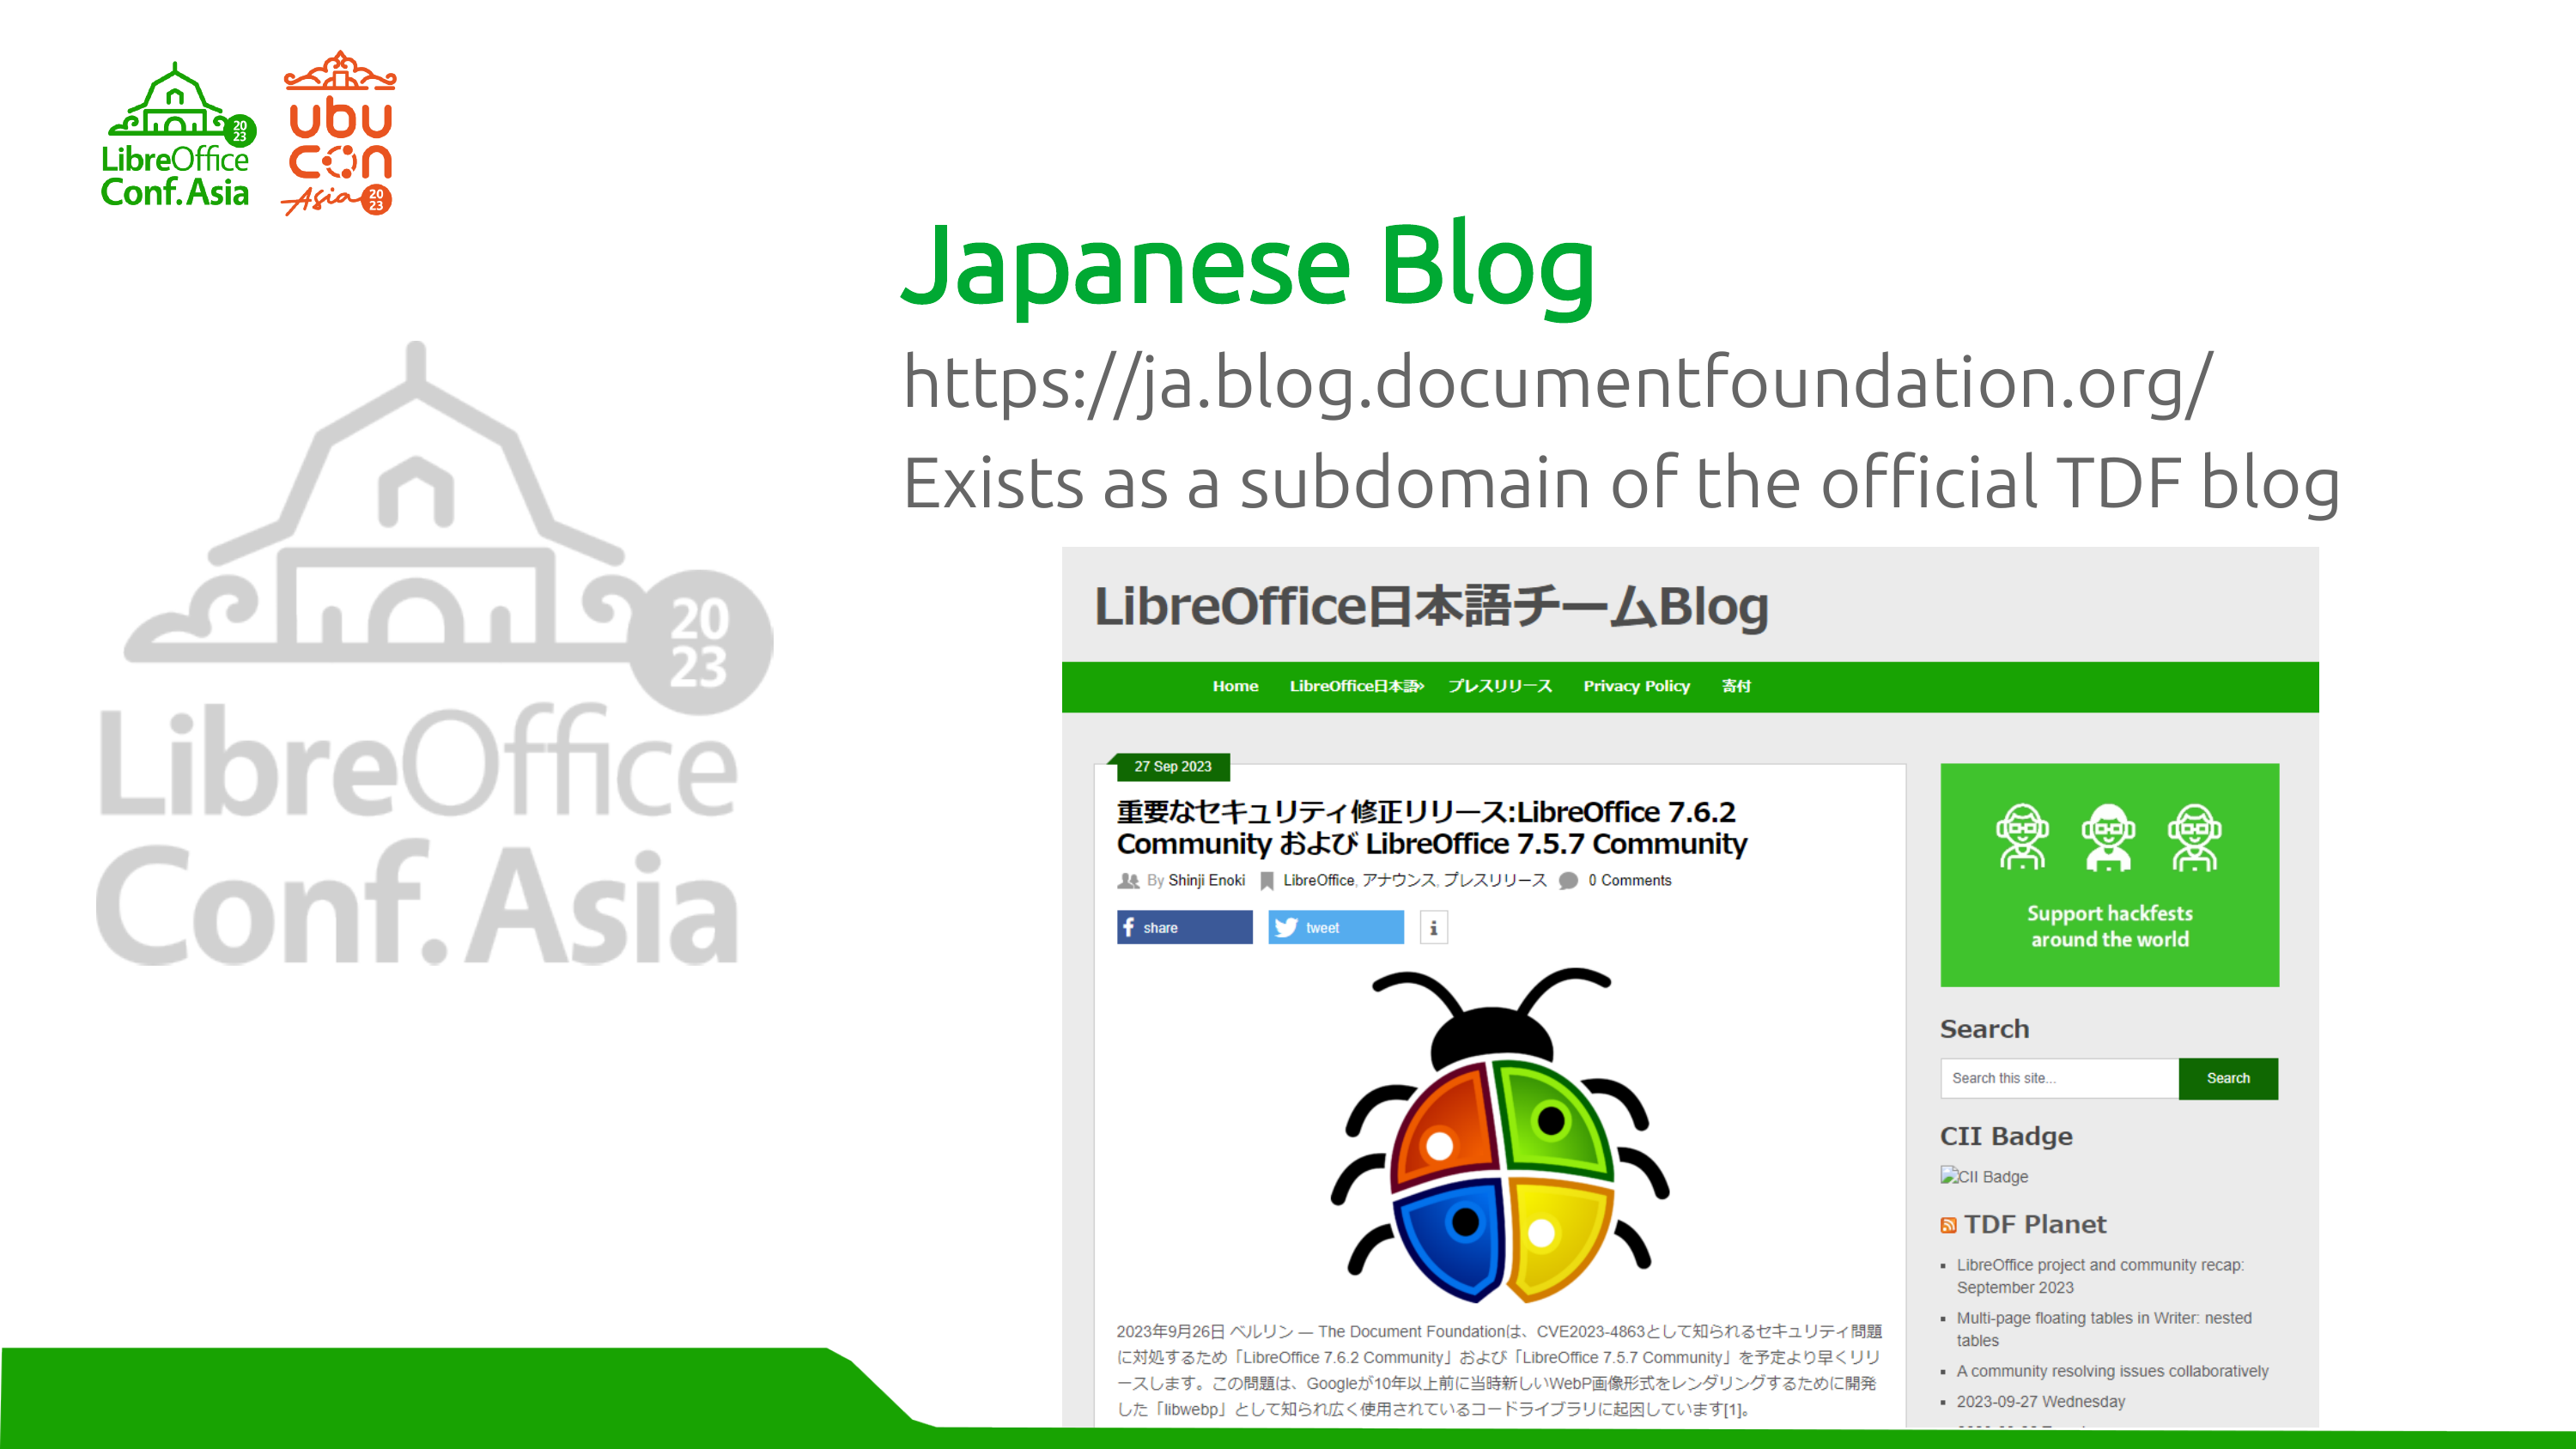

Japanese Blog
# https://ja.blog.documentfoundation.org/
Exists as a subdomain of the official TDF blog